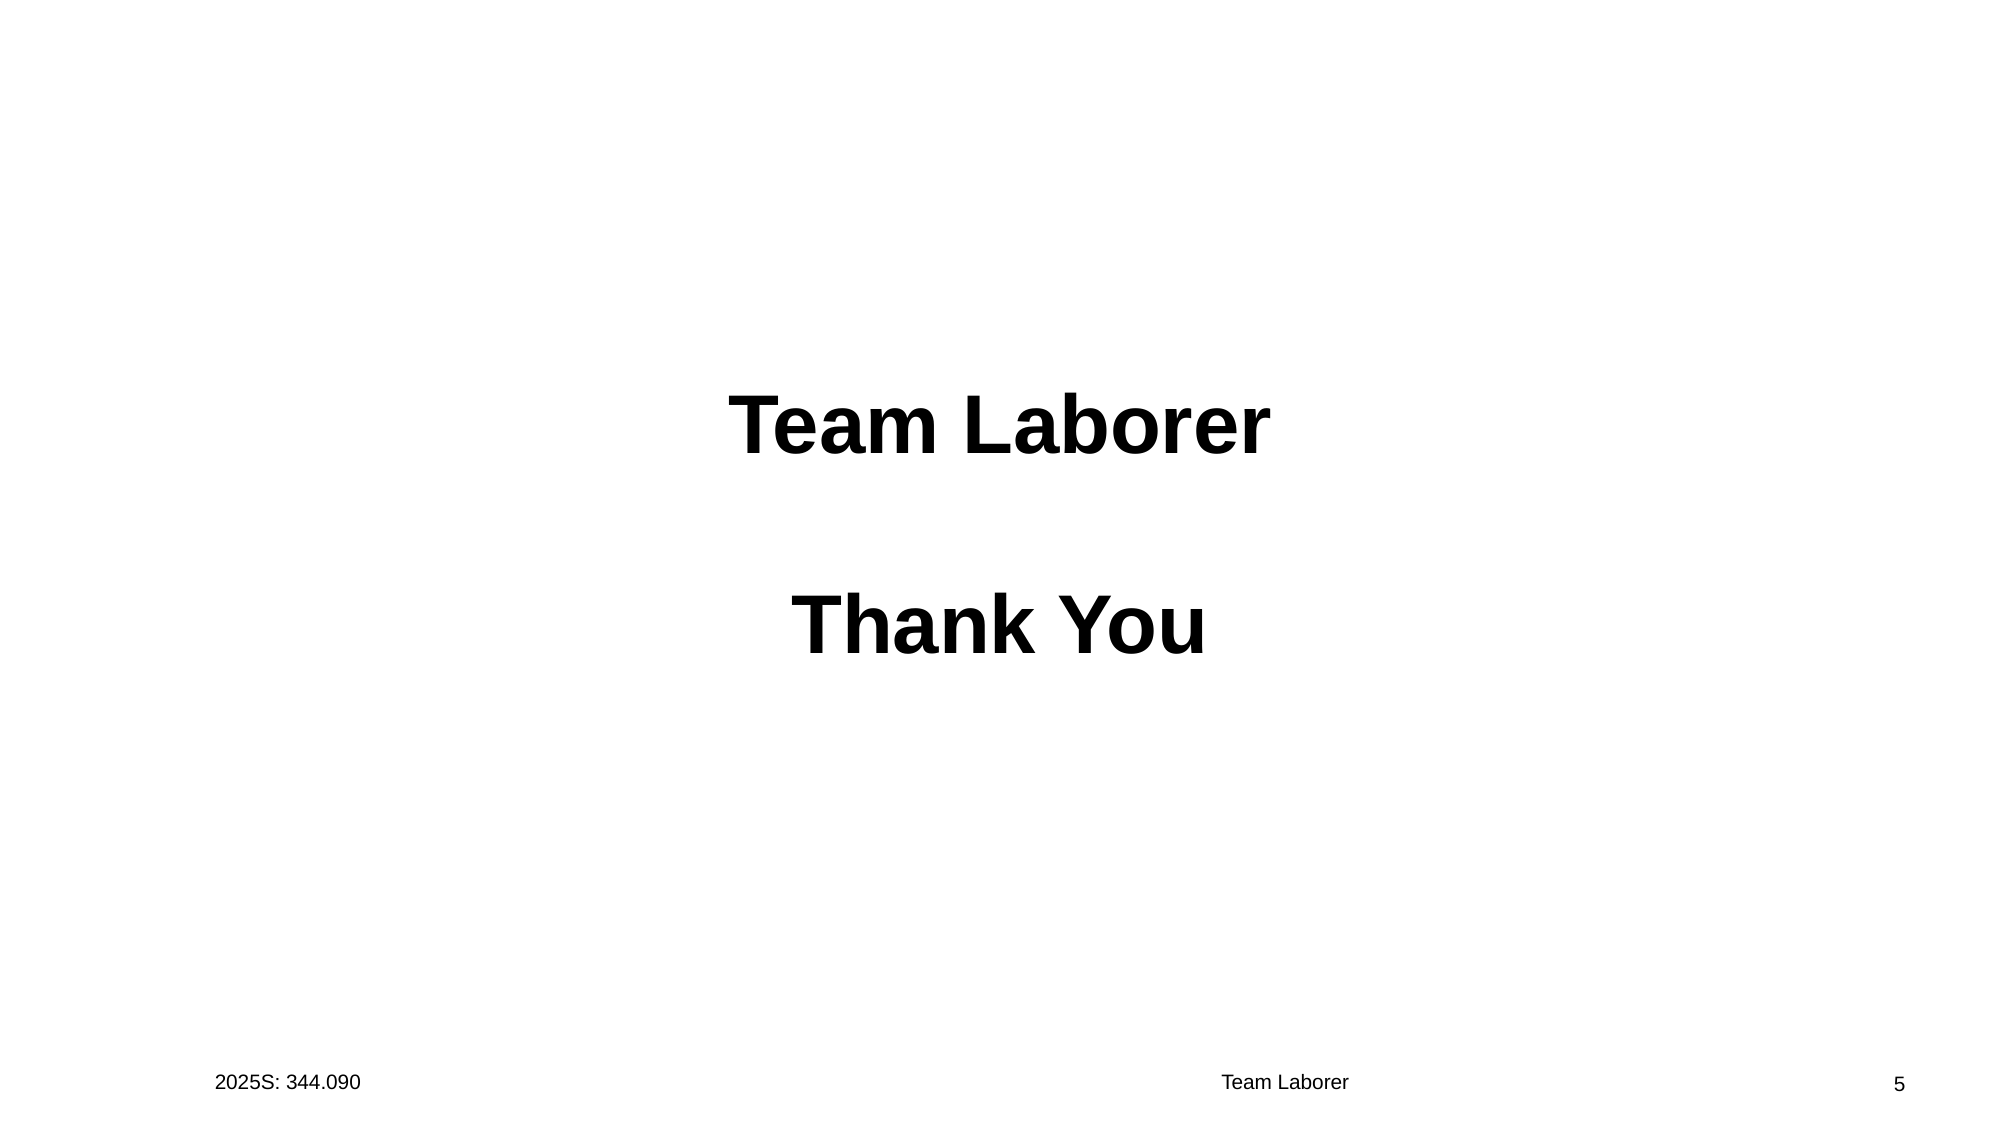

# Team Laborer Thank You
Space for author and course number
5